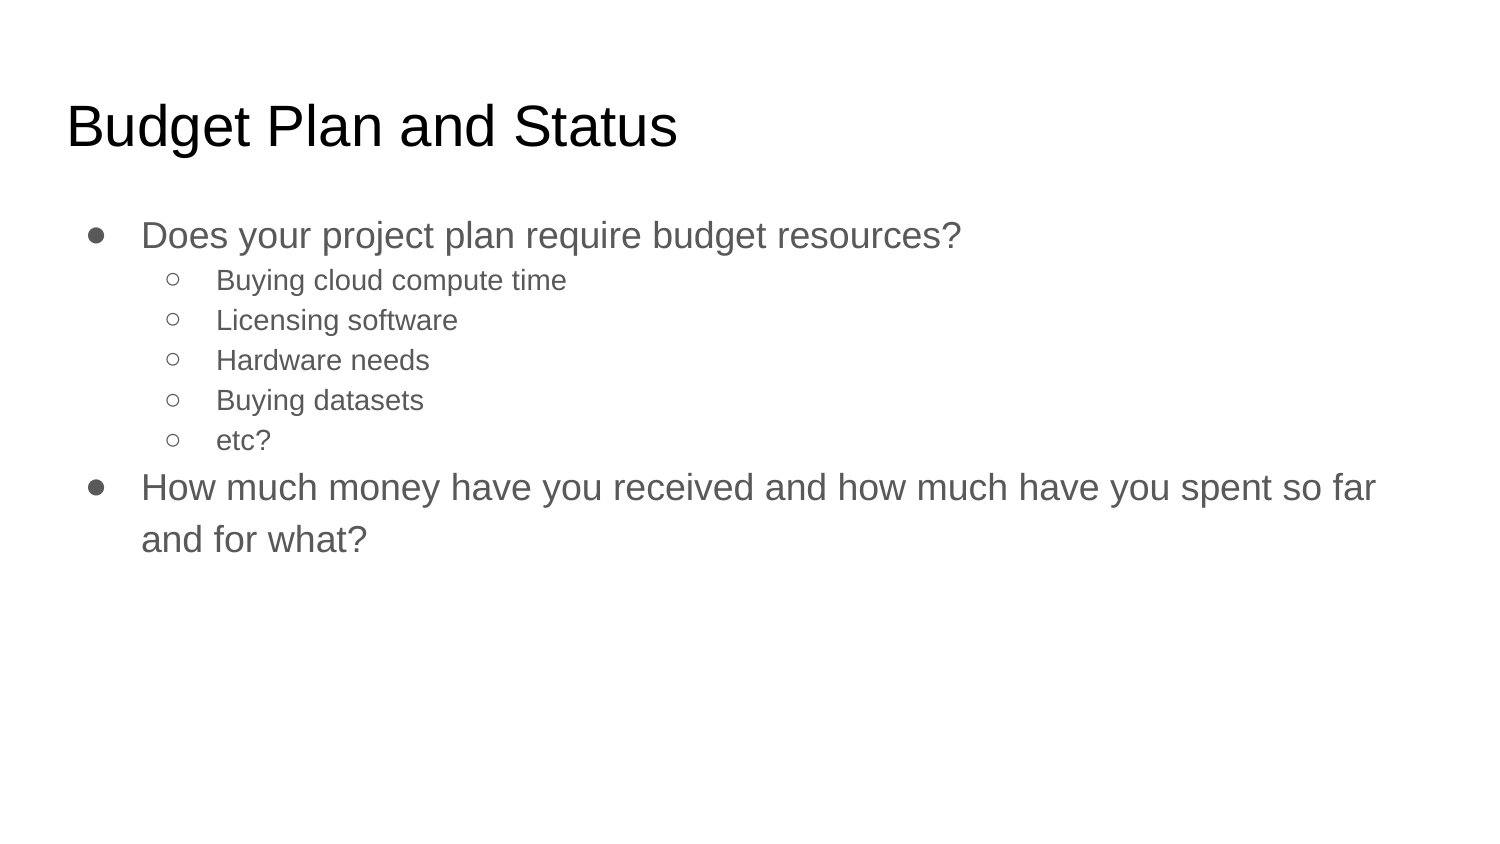

# Budget Plan and Status
Does your project plan require budget resources?
Buying cloud compute time
Licensing software
Hardware needs
Buying datasets
etc?
How much money have you received and how much have you spent so far and for what?